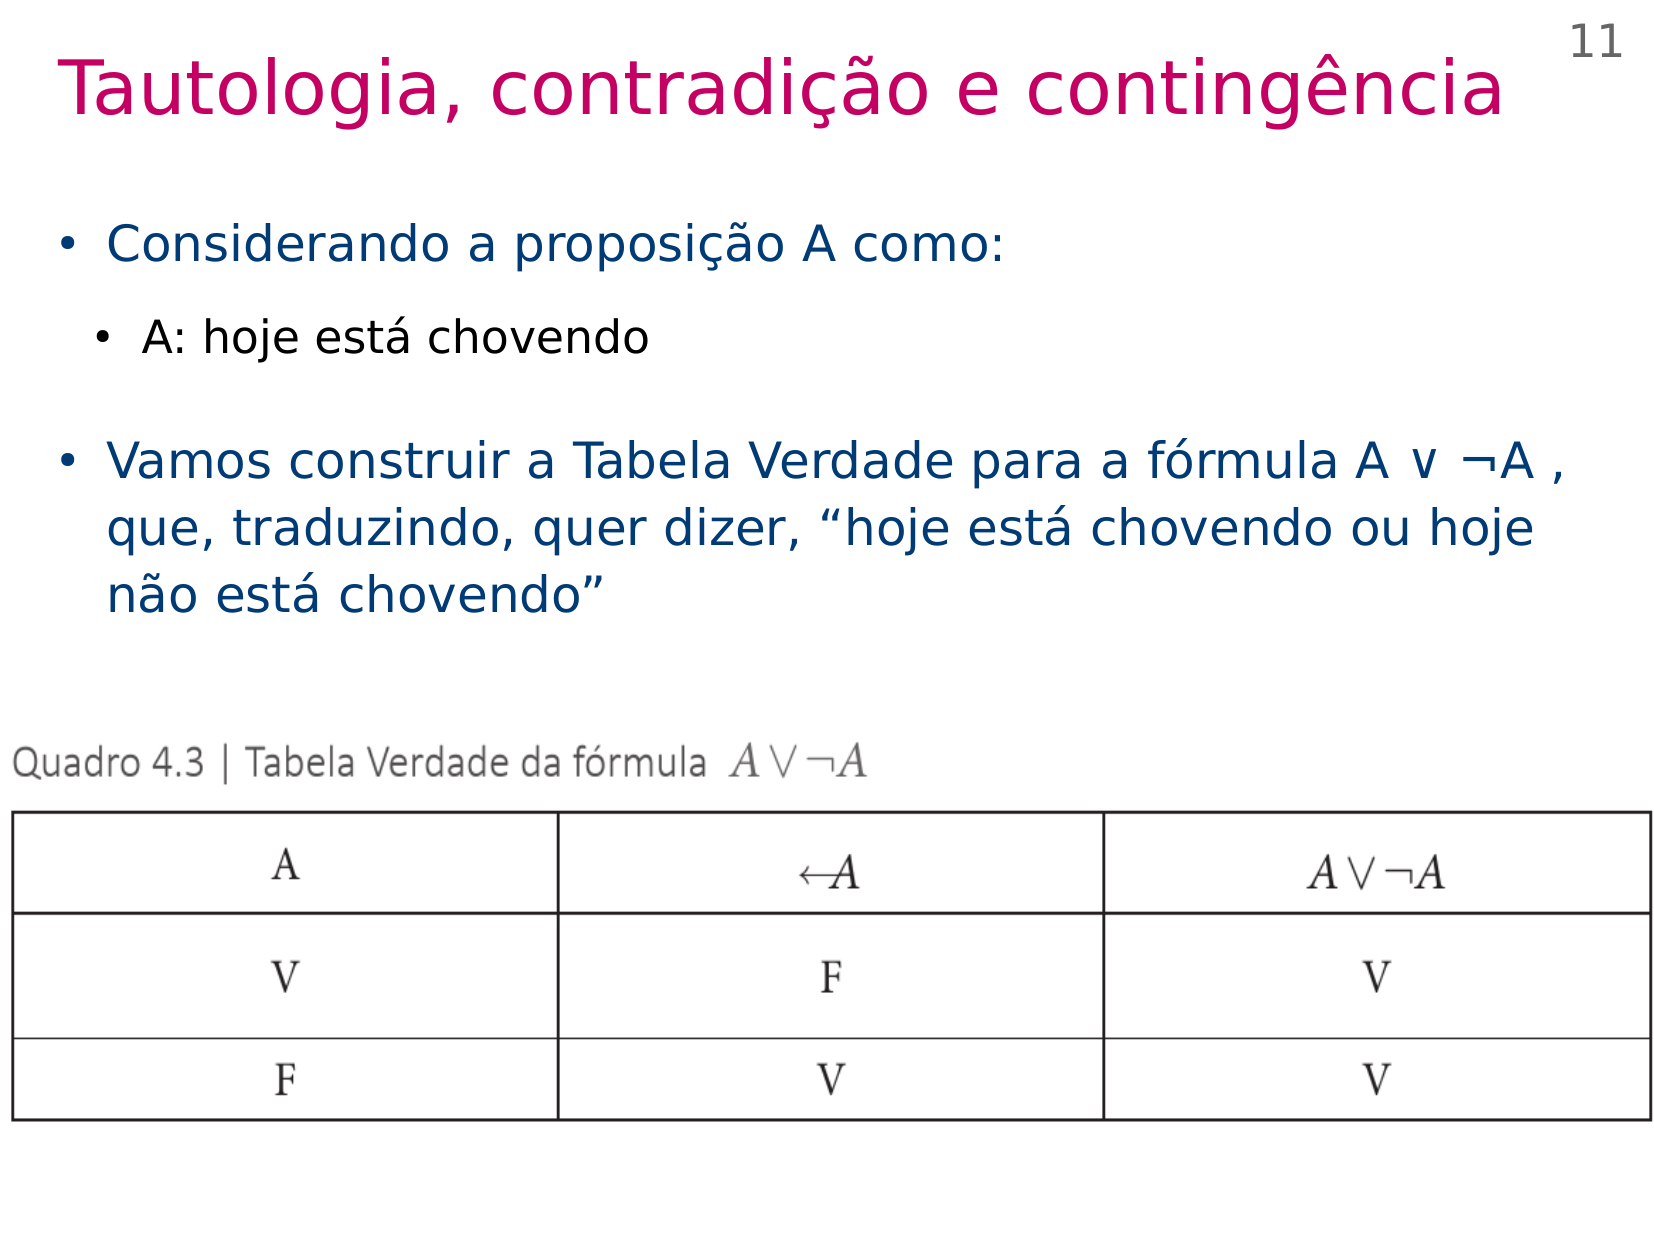

11
# Tautologia, contradição e contingência
Considerando a proposição A como:
A: hoje está chovendo
Vamos construir a Tabela Verdade para a fórmula A ∨ ¬A , que, traduzindo, quer dizer, “hoje está chovendo ou hoje não está chovendo”